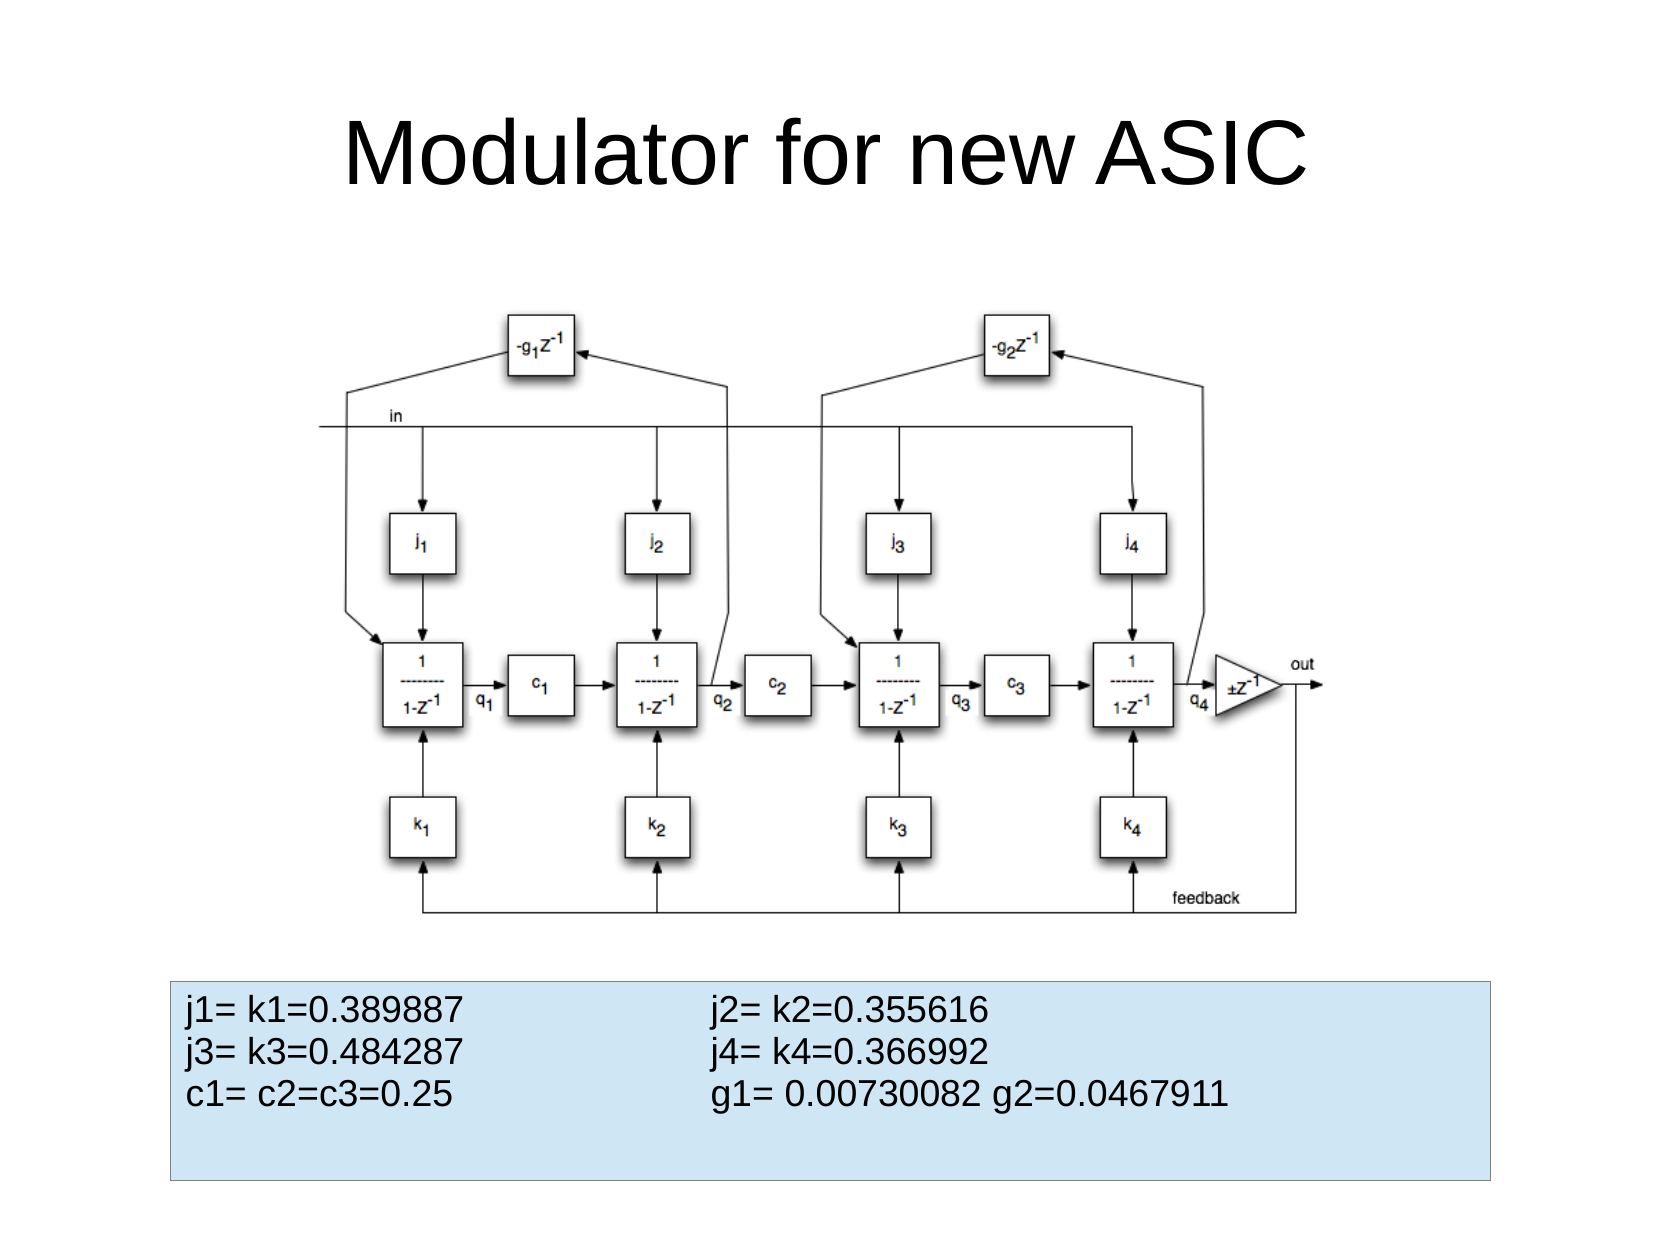

# Modulator for new ASIC
j1= k1=0.389887		 		j2= k2=0.355616
j3= k3=0.484287		 		j4= k4=0.366992
c1= c2=c3=0.25			 	g1= 0.00730082 g2=0.0467911